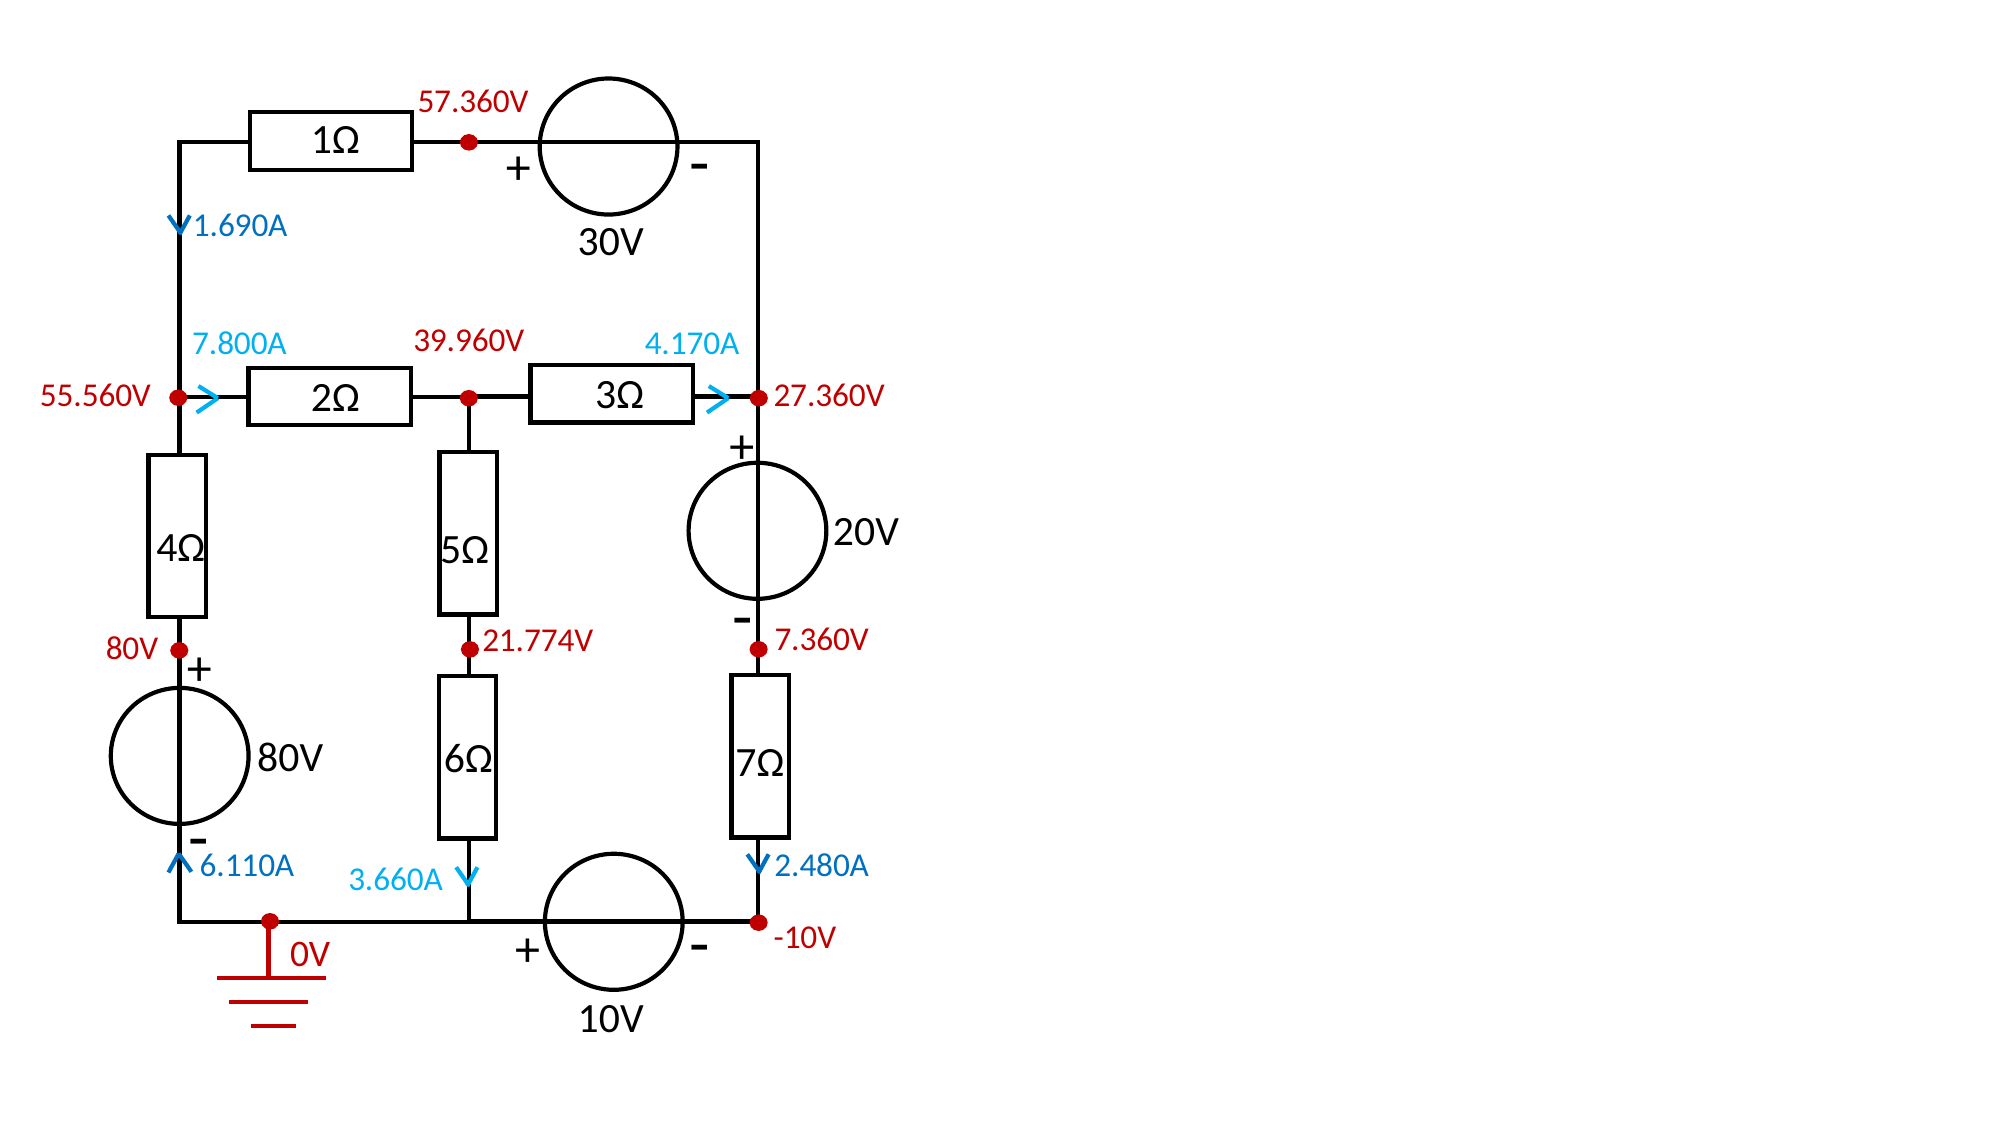

57.360V
39.960V
55.560V
27.360V
7.360V
21.774V
80V
-10V
1Ω
-
+
1.690A
6.110A
2.480A
30V
I1
I2
I3
7.800A
4.170A
3.660A
3Ω
2Ω
+
20V
4Ω
5Ω
-
+
80V
6Ω
7Ω
-
-
+
0V
10V